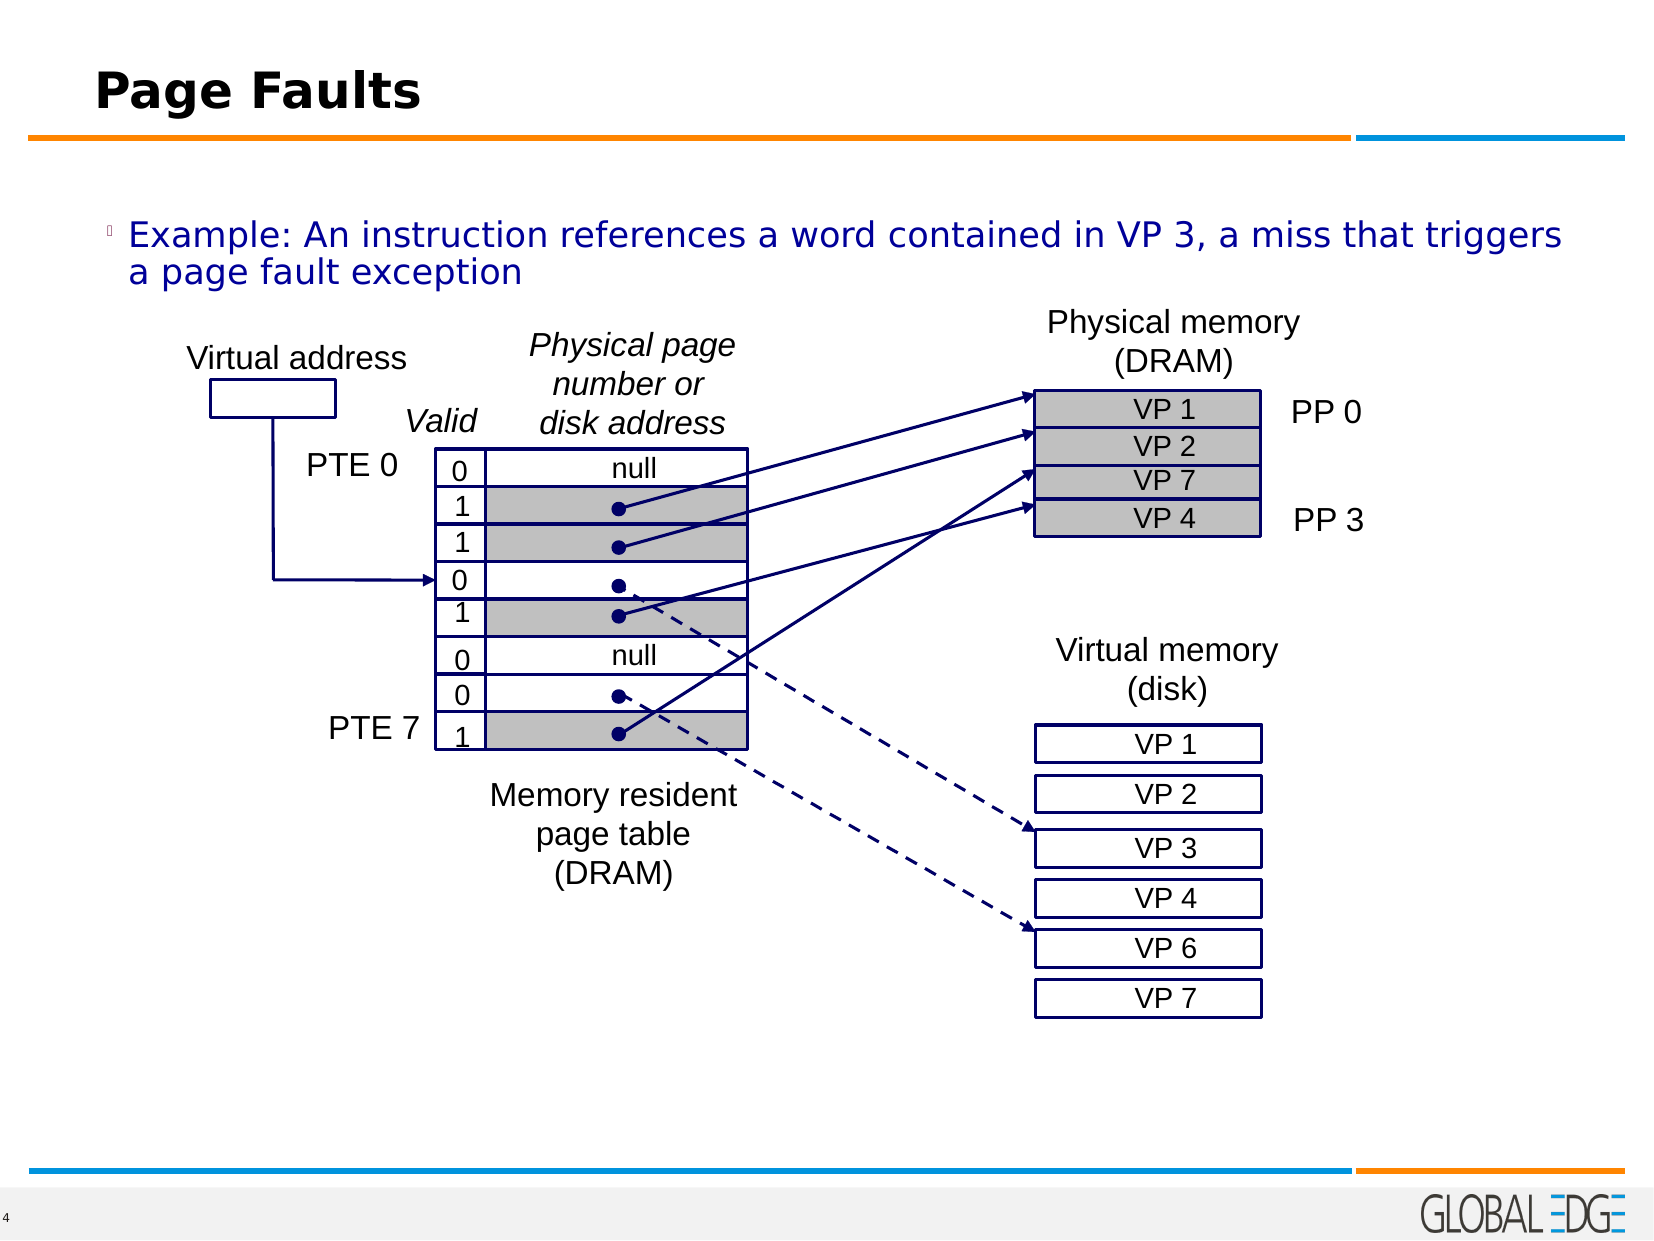

Page Faults
Example: An instruction references a word contained in VP 3, a miss that triggers

a page fault exception
Physical memory
Physical page
Virtual address
(DRAM)
number or
VP 1
PP 0
Valid
disk address
VP 2
PTE 0
null
0
VP 7
1
PP 3
VP 4
1
0
1
Virtual memory
null
0
(disk)
0
PTE 7
1
VP 1
Memory resident
VP 2
page table
VP 3
(DRAM)
VP 4
VP 6
VP 7
4